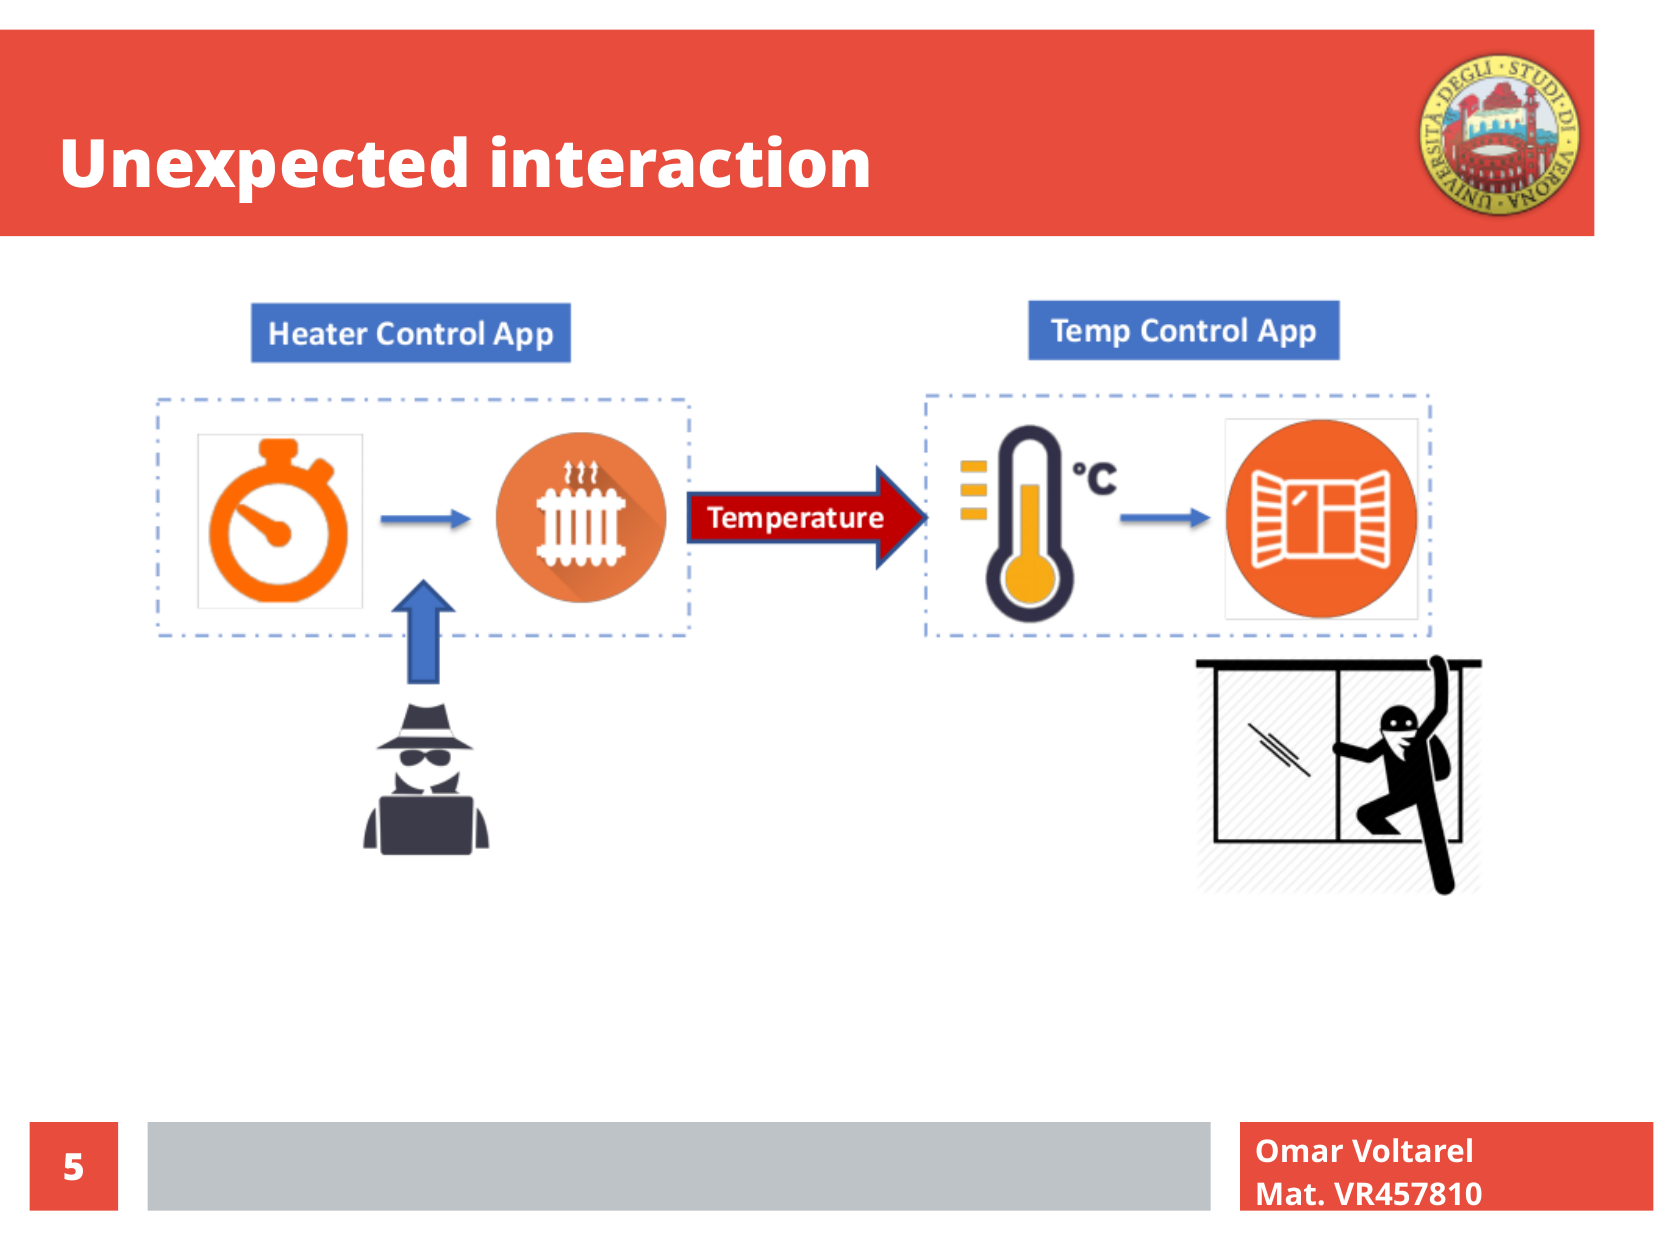

# Unexpected interaction
5
Omar Voltarel
Mat. VR457810